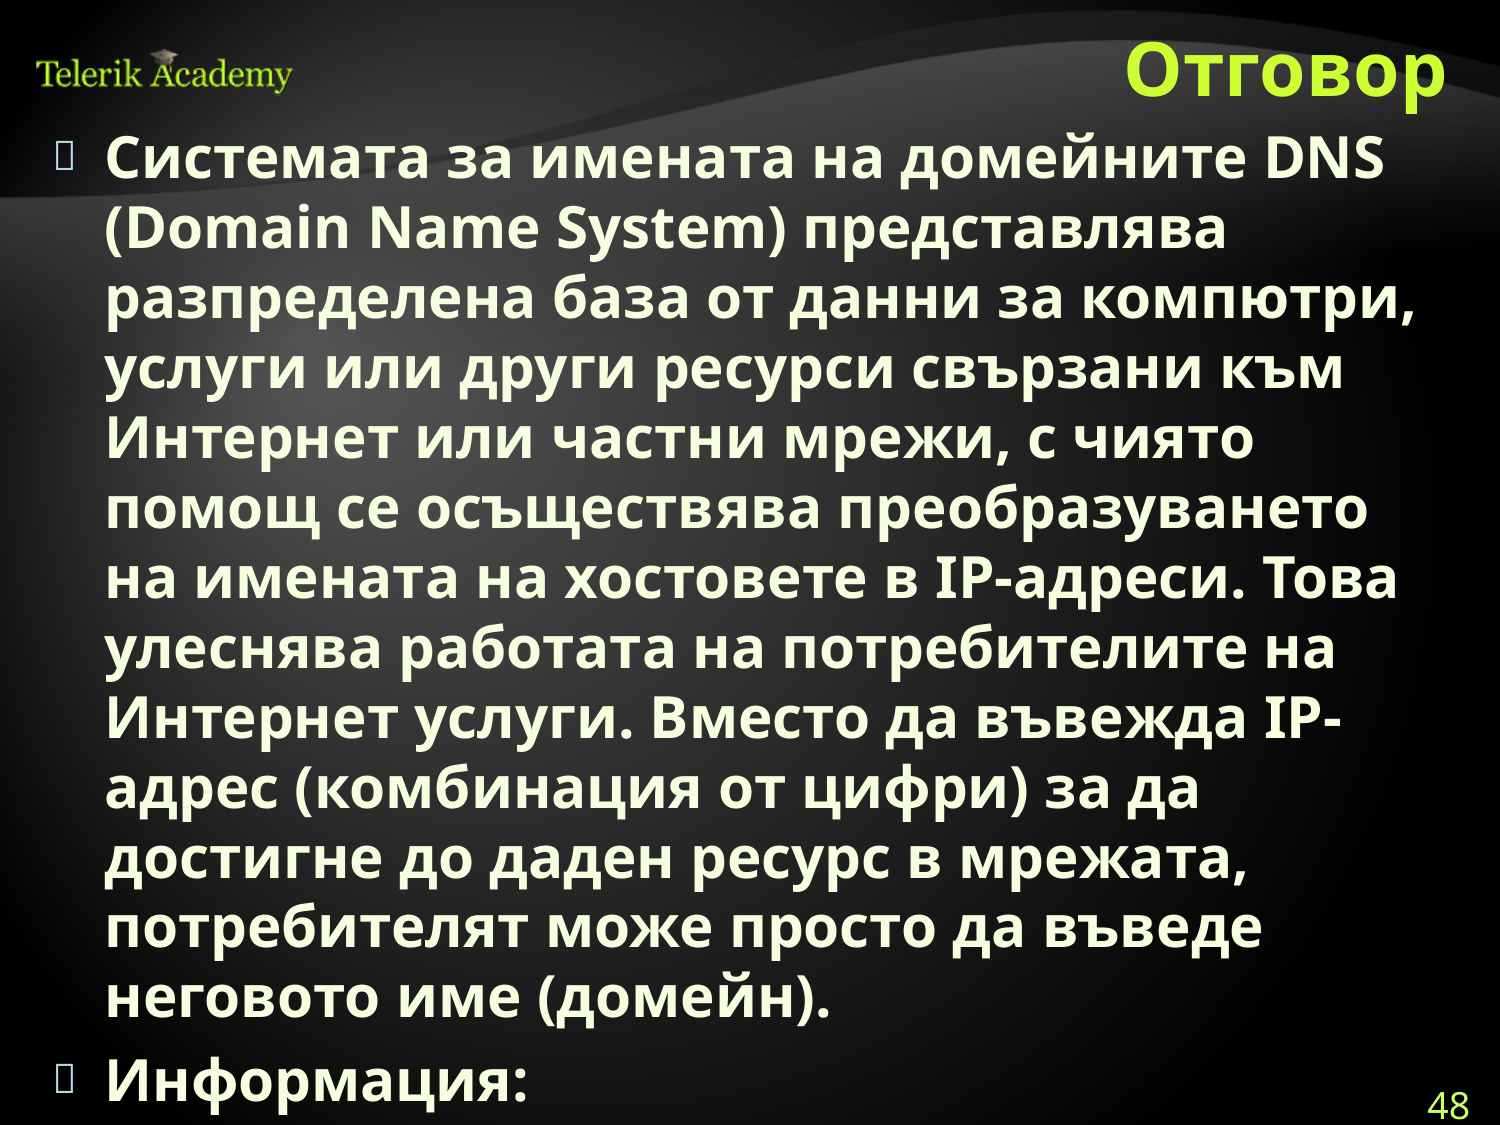

# Отговор
Системата за имената на домейните DNS (Domain Name System) представлява разпределена база от данни за компютри, услуги или други ресурси свързани към Интернет или частни мрежи, с чиято помощ се осъществява преобразуването на имената на хостовете в IP-адреси. Това улеснява работата на потребителите на Интернет услуги. Вместо да въвежда IP-адрес (комбинация от цифри) за да достигне до даден ресурс в мрежата, потребителят може просто да въведе неговото име (домейн).
Информация: http://bg.wikipedia.org/wiki/Domain_Name_System